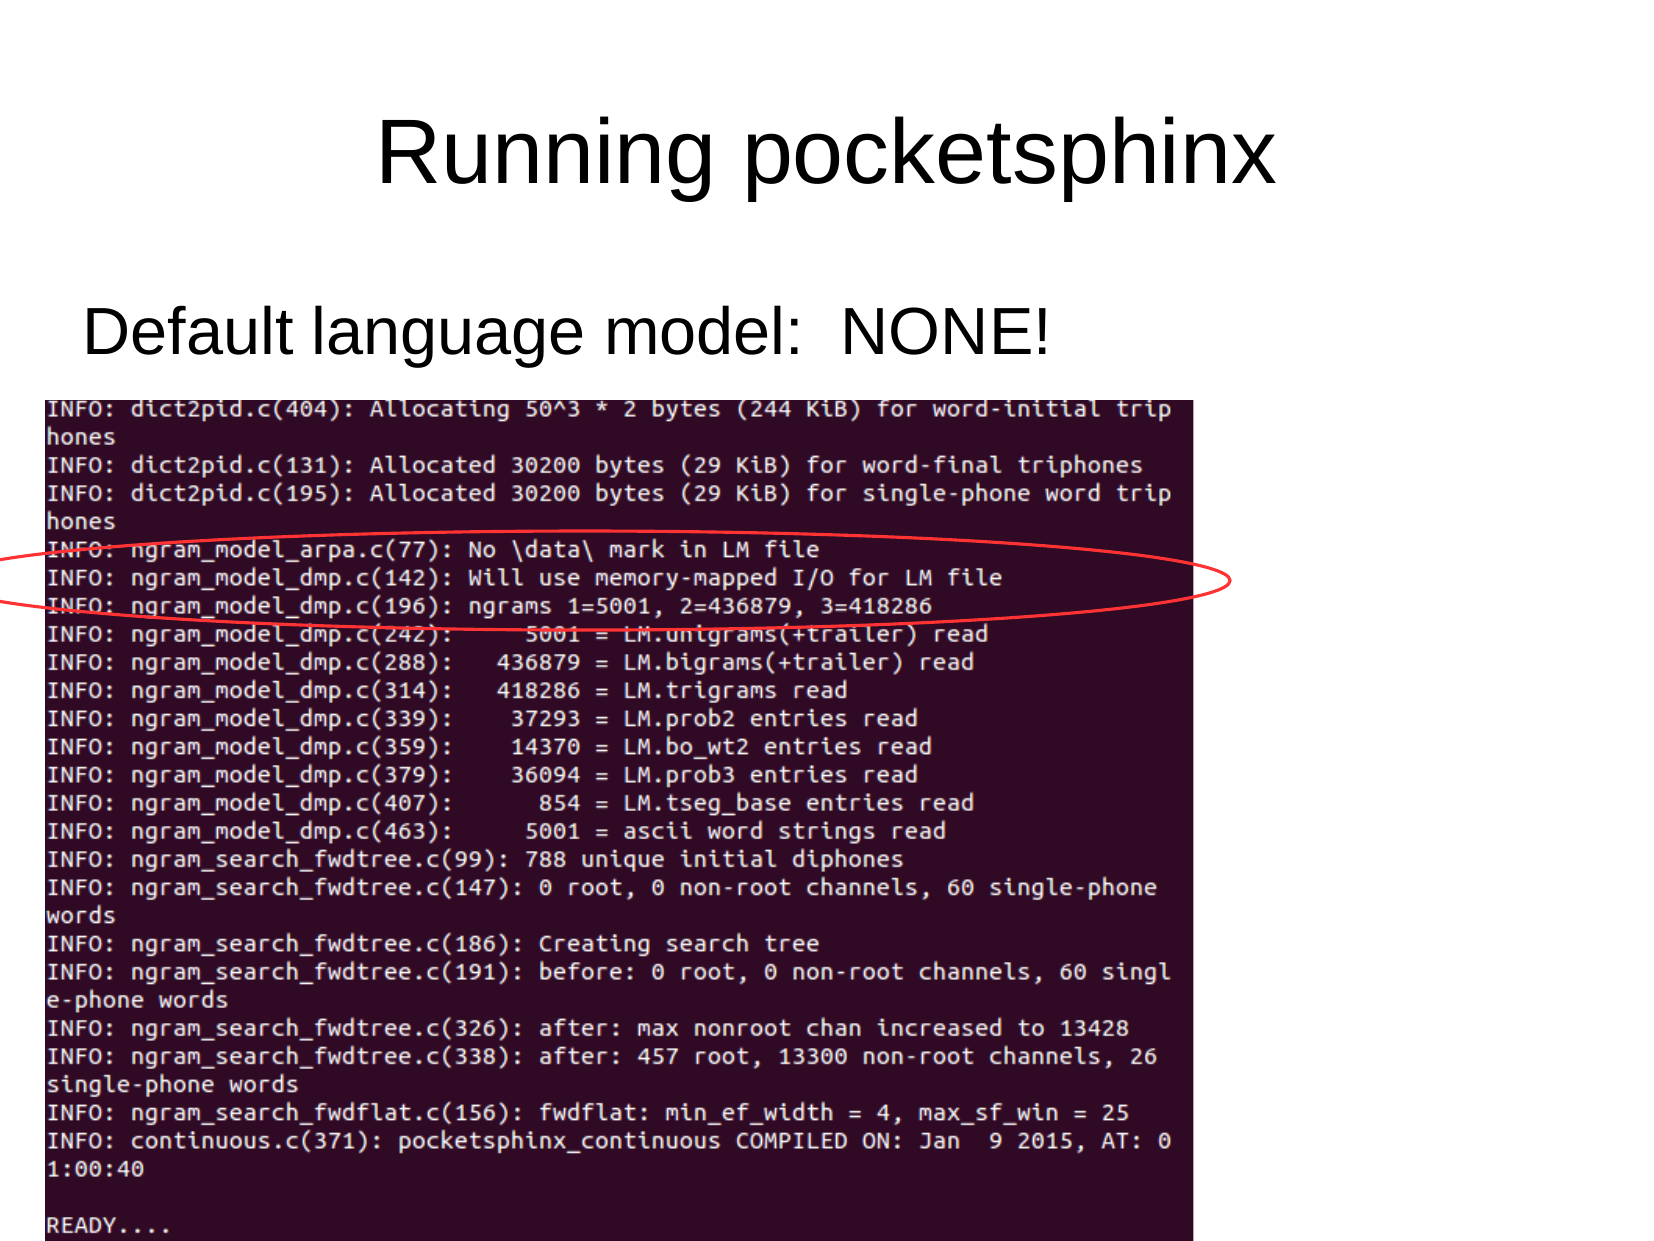

# Running pocketsphinx
Default language model: NONE!